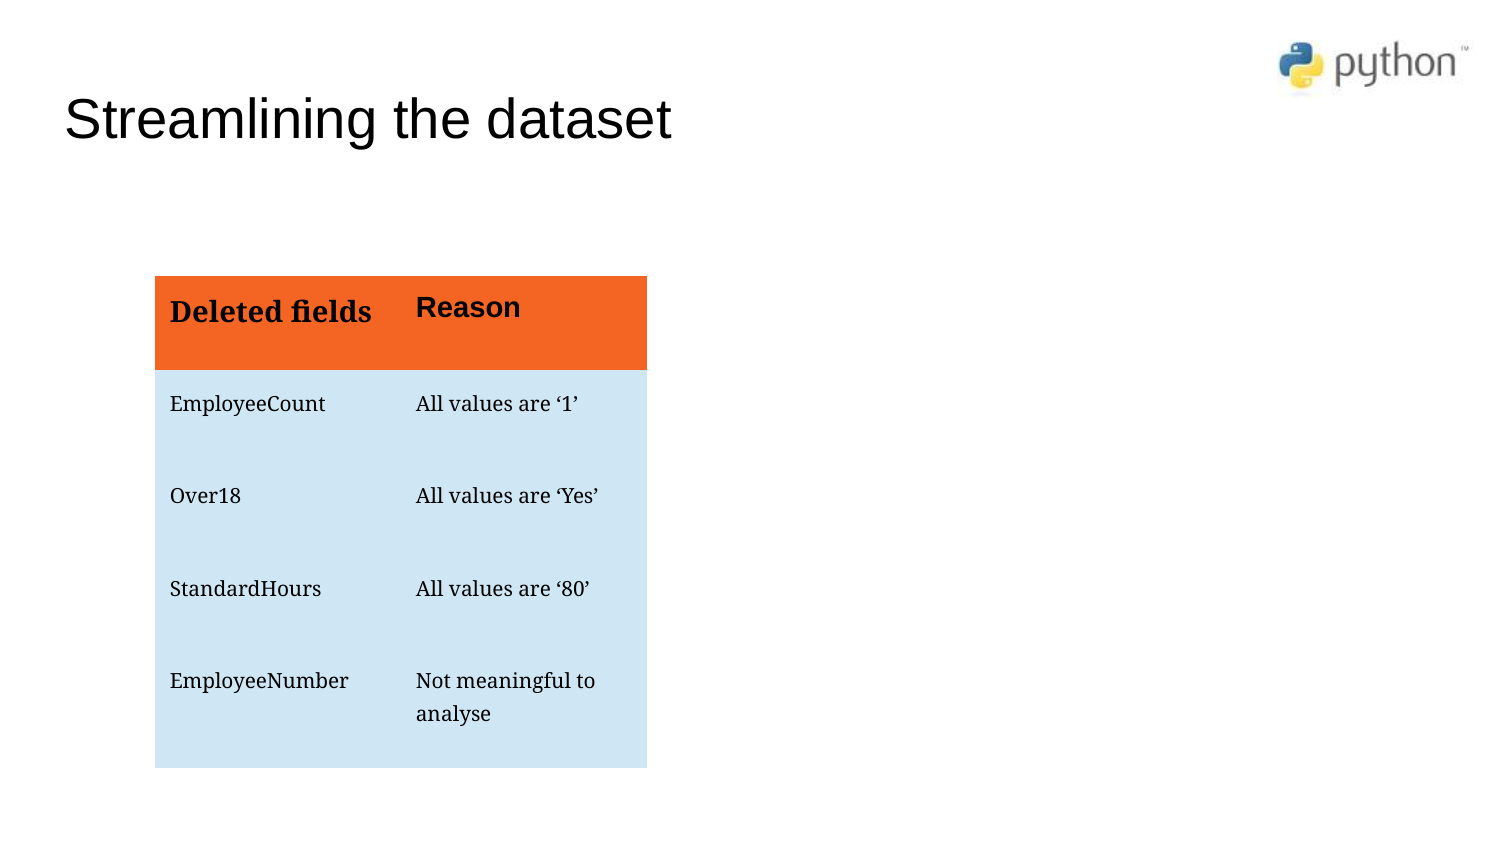

# Streamlining the dataset
| Deleted fields | Reason |
| --- | --- |
| EmployeeCount | All values are ‘1’ |
| Over18 | All values are ‘Yes’ |
| StandardHours | All values are ‘80’ |
| EmployeeNumber | Not meaningful to analyse |